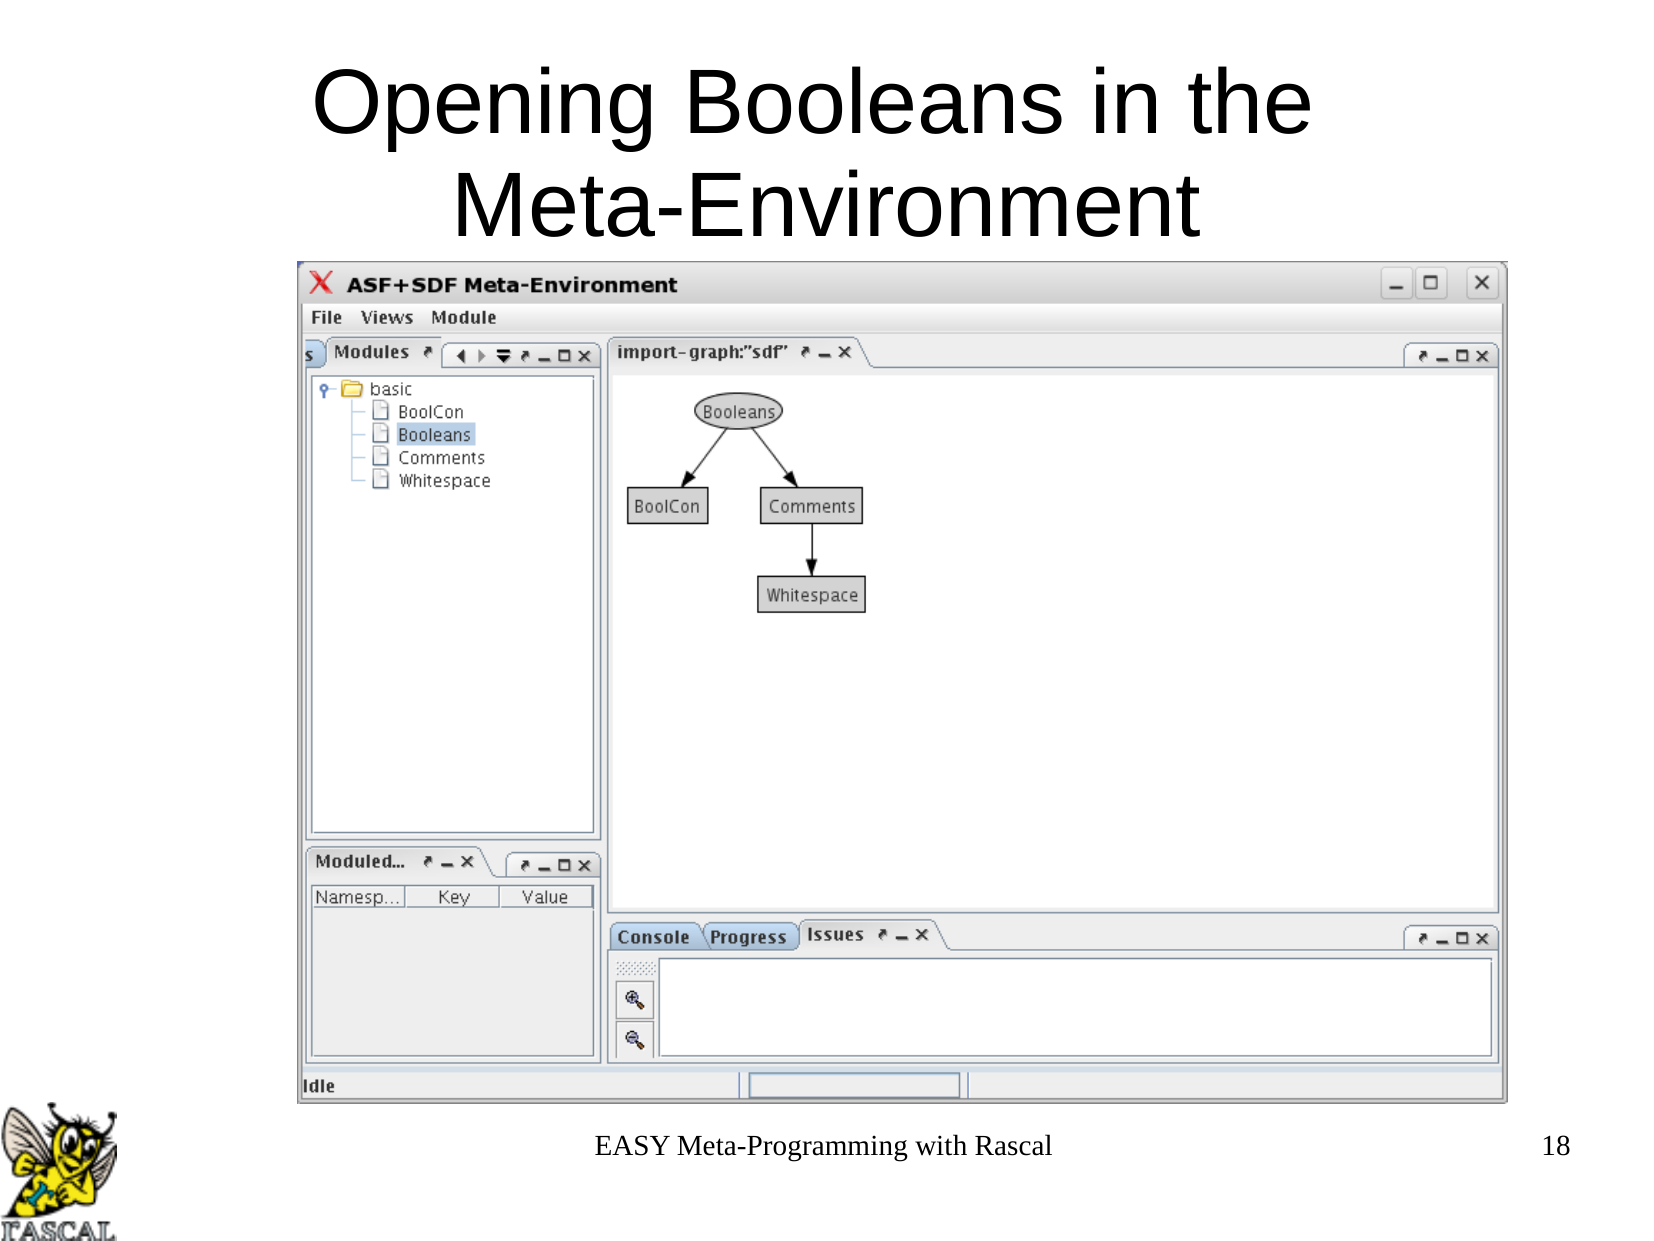

# Opening Booleans in the Meta-Environment
18